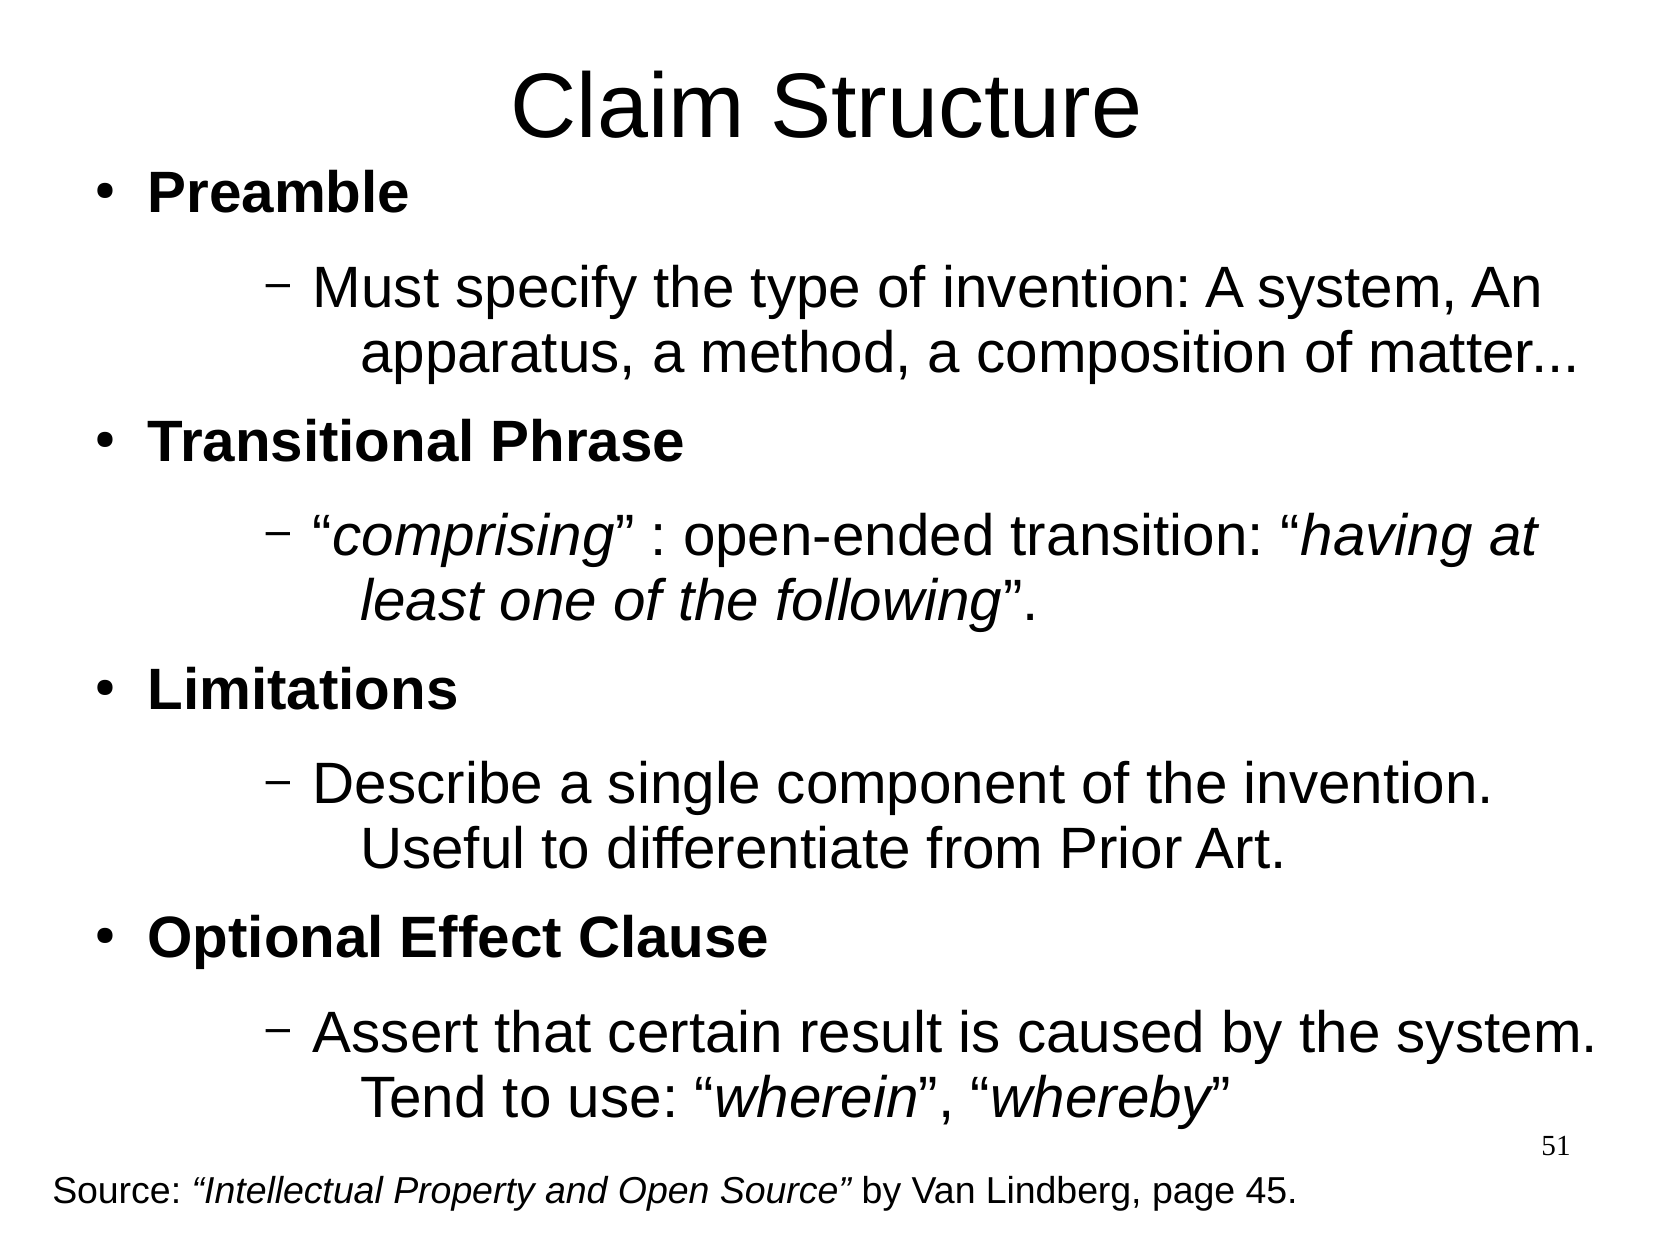

# Claim Structure
Preamble
Must specify the type of invention: A system, An apparatus, a method, a composition of matter...
Transitional Phrase
“comprising” : open-ended transition: “having at least one of the following”.
Limitations
Describe a single component of the invention.
Useful to differentiate from Prior Art.
Optional Effect Clause
Assert that certain result is caused by the system. Tend to use: “wherein”, “whereby”
51
Source: “Intellectual Property and Open Source” by Van Lindberg, page 45.